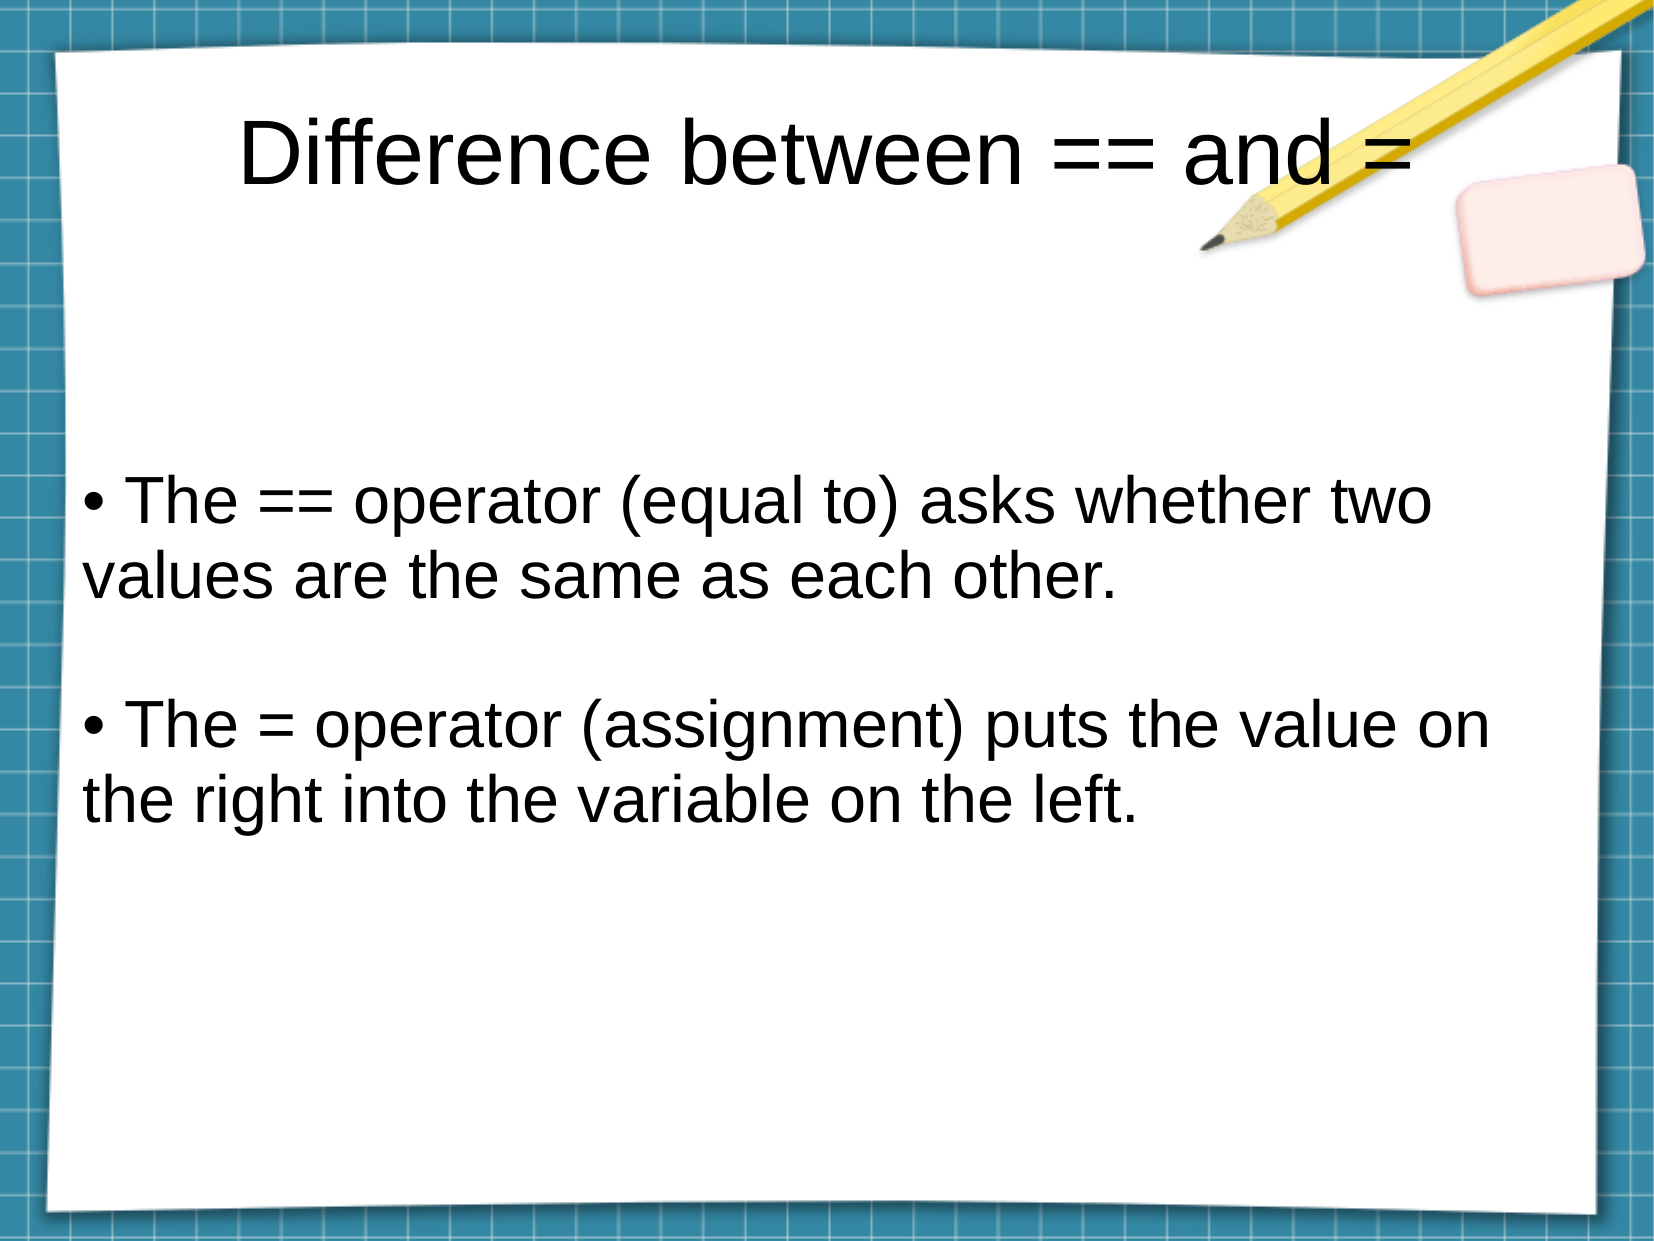

# Difference between == and =
• The == operator (equal to) asks whether two values are the same as each other.
• The = operator (assignment) puts the value on the right into the variable on the left.